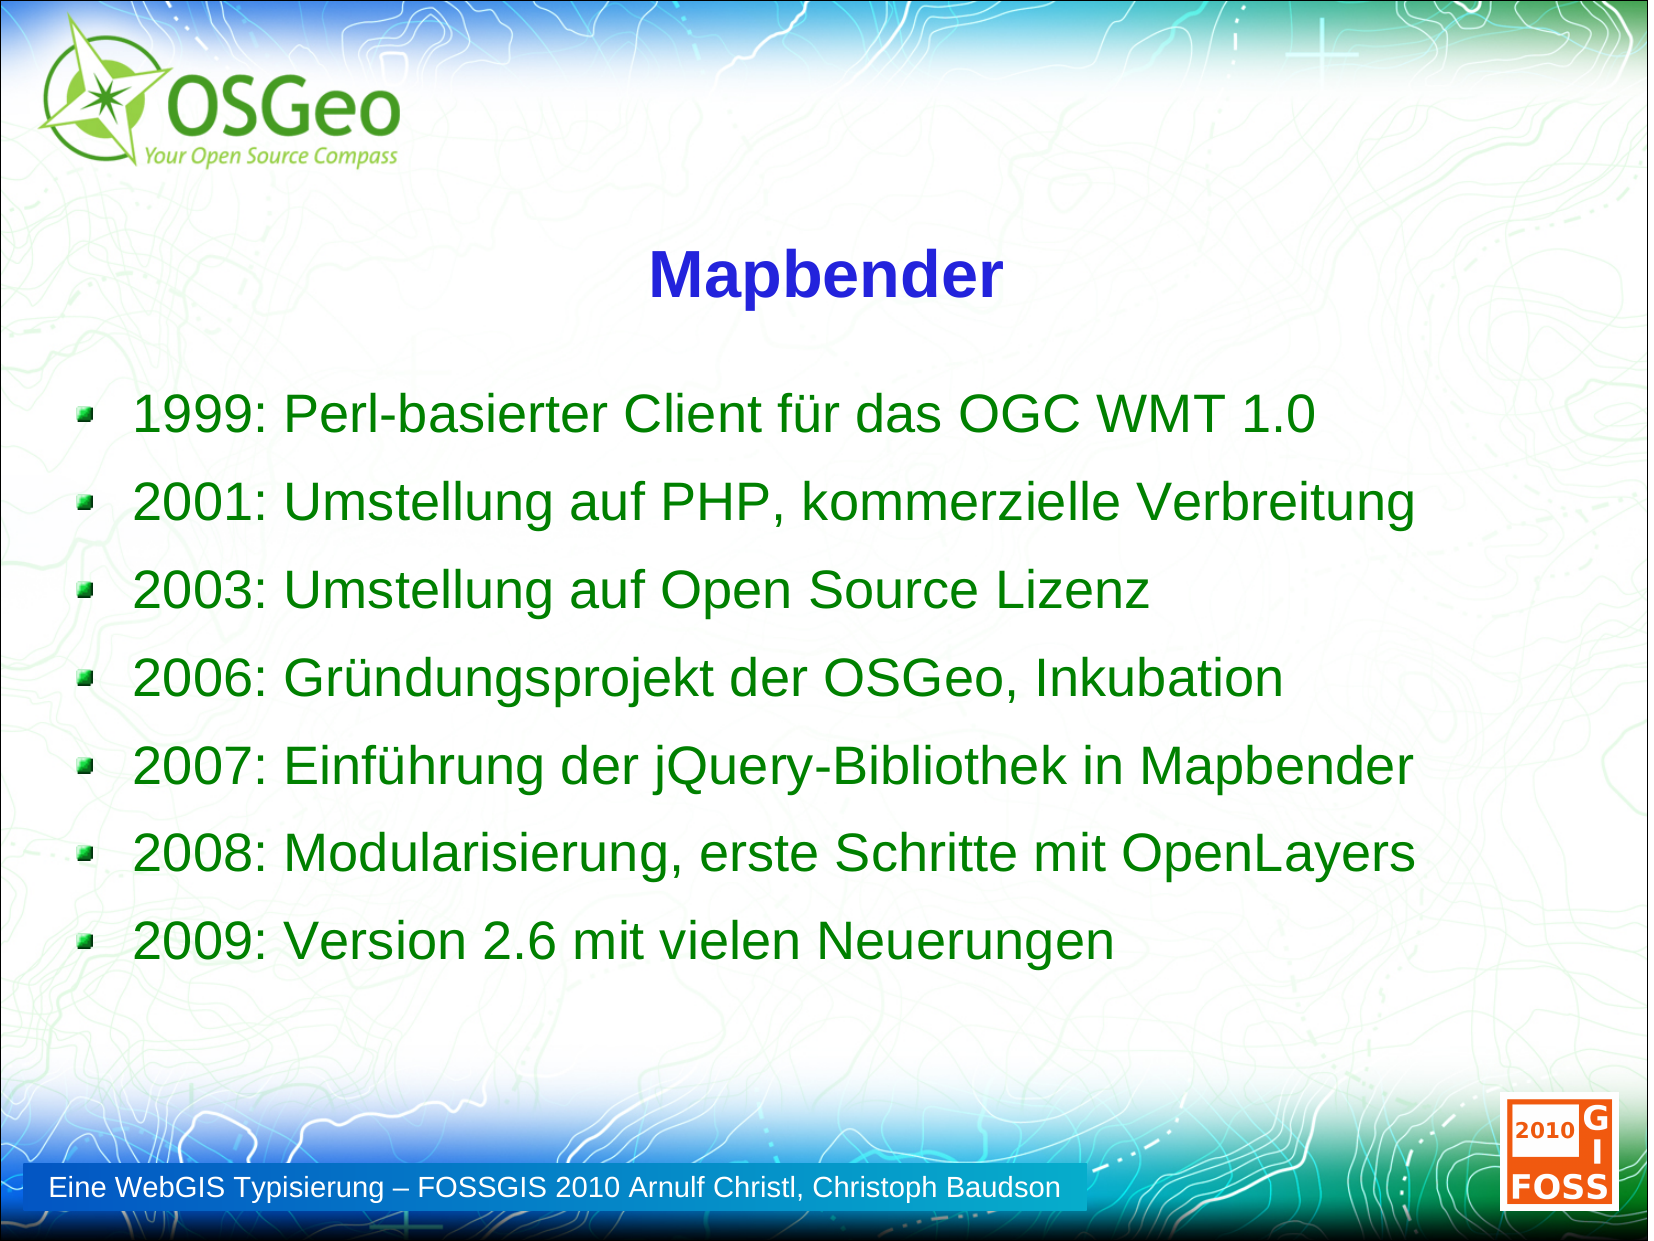

# Mapbender
1999: Perl-basierter Client für das OGC WMT 1.0
2001: Umstellung auf PHP, kommerzielle Verbreitung
2003: Umstellung auf Open Source Lizenz
2006: Gründungsprojekt der OSGeo, Inkubation
2007: Einführung der jQuery-Bibliothek in Mapbender
2008: Modularisierung, erste Schritte mit OpenLayers
2009: Version 2.6 mit vielen Neuerungen